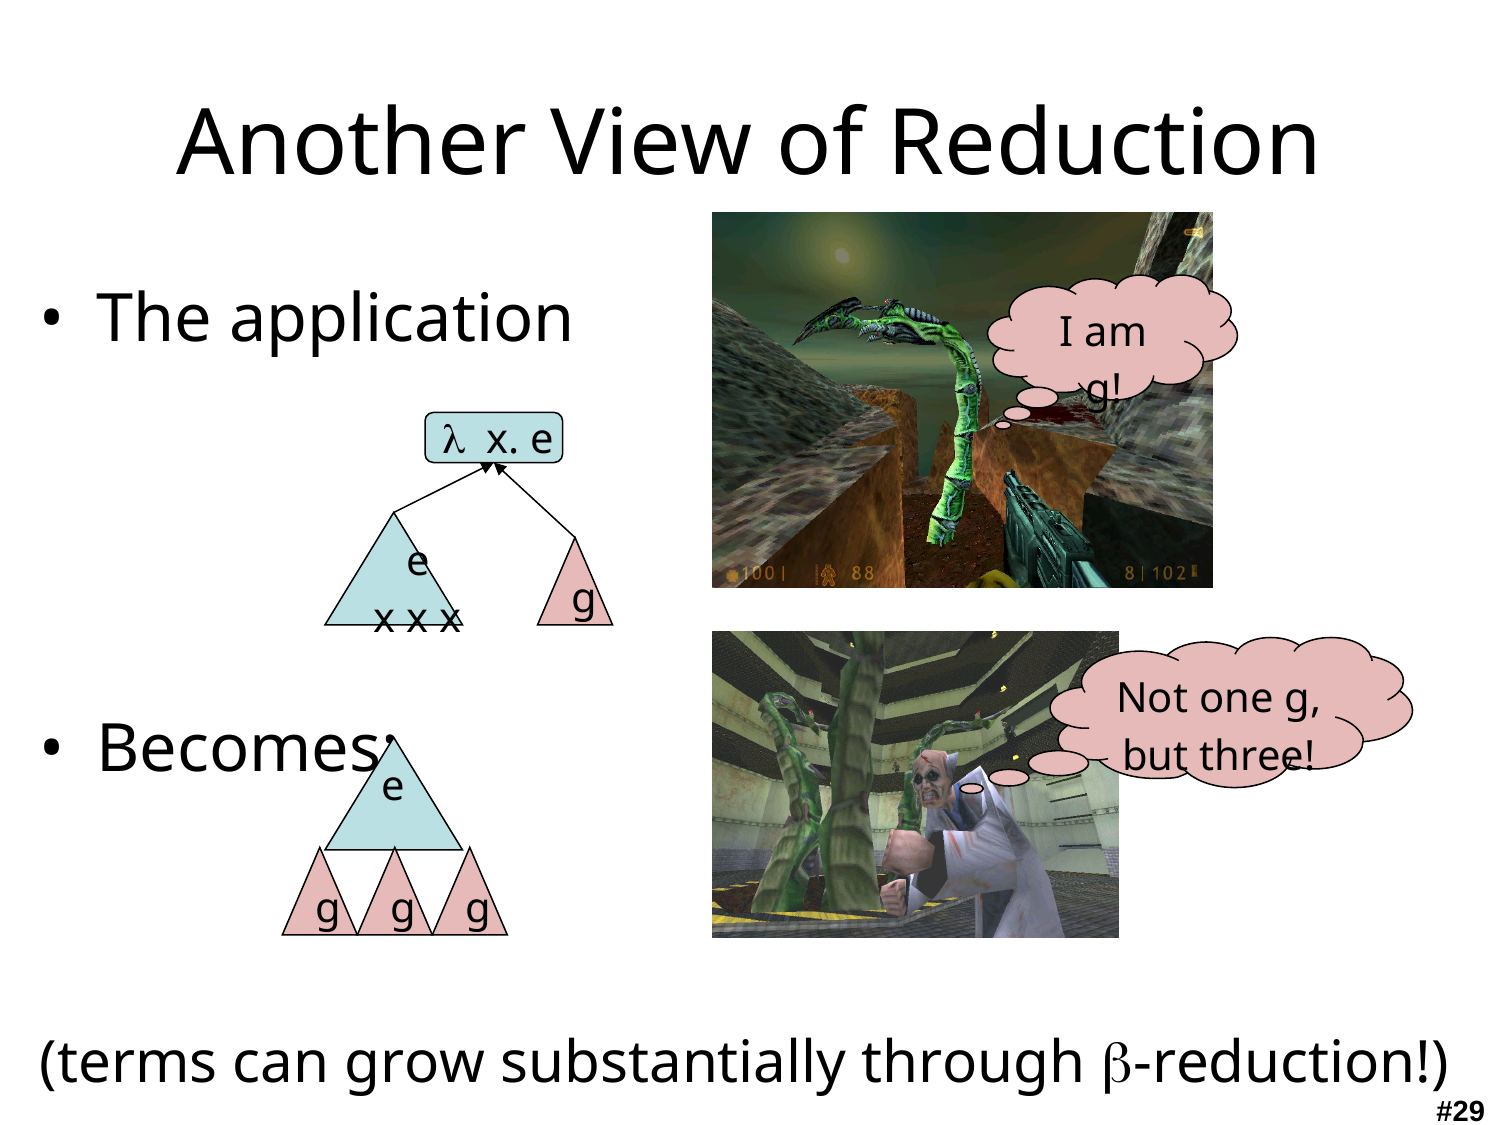

# Another View of Reduction
The application
Becomes:
(terms can grow substantially through -reduction!)
I am g!
x. e
e
x x x
g
Not one g, but three!
e
g
g
g
29